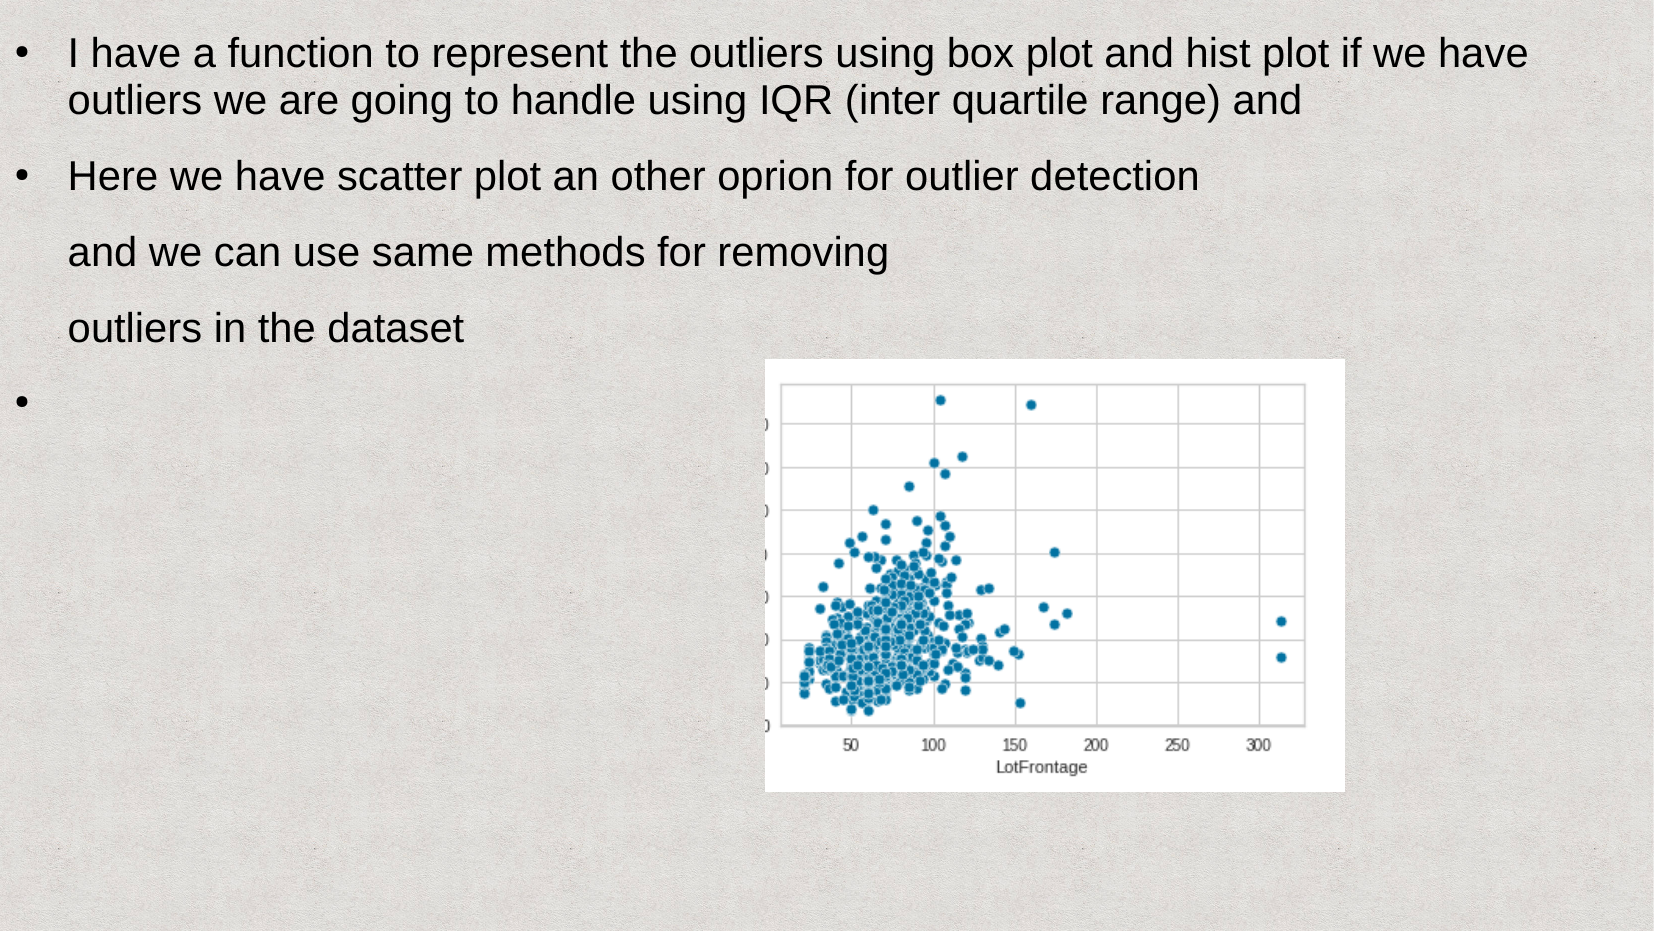

# I have a function to represent the outliers using box plot and hist plot if we have outliers we are going to handle using IQR (inter quartile range) and
Here we have scatter plot an other oprion for outlier detection
and we can use same methods for removing
outliers in the dataset